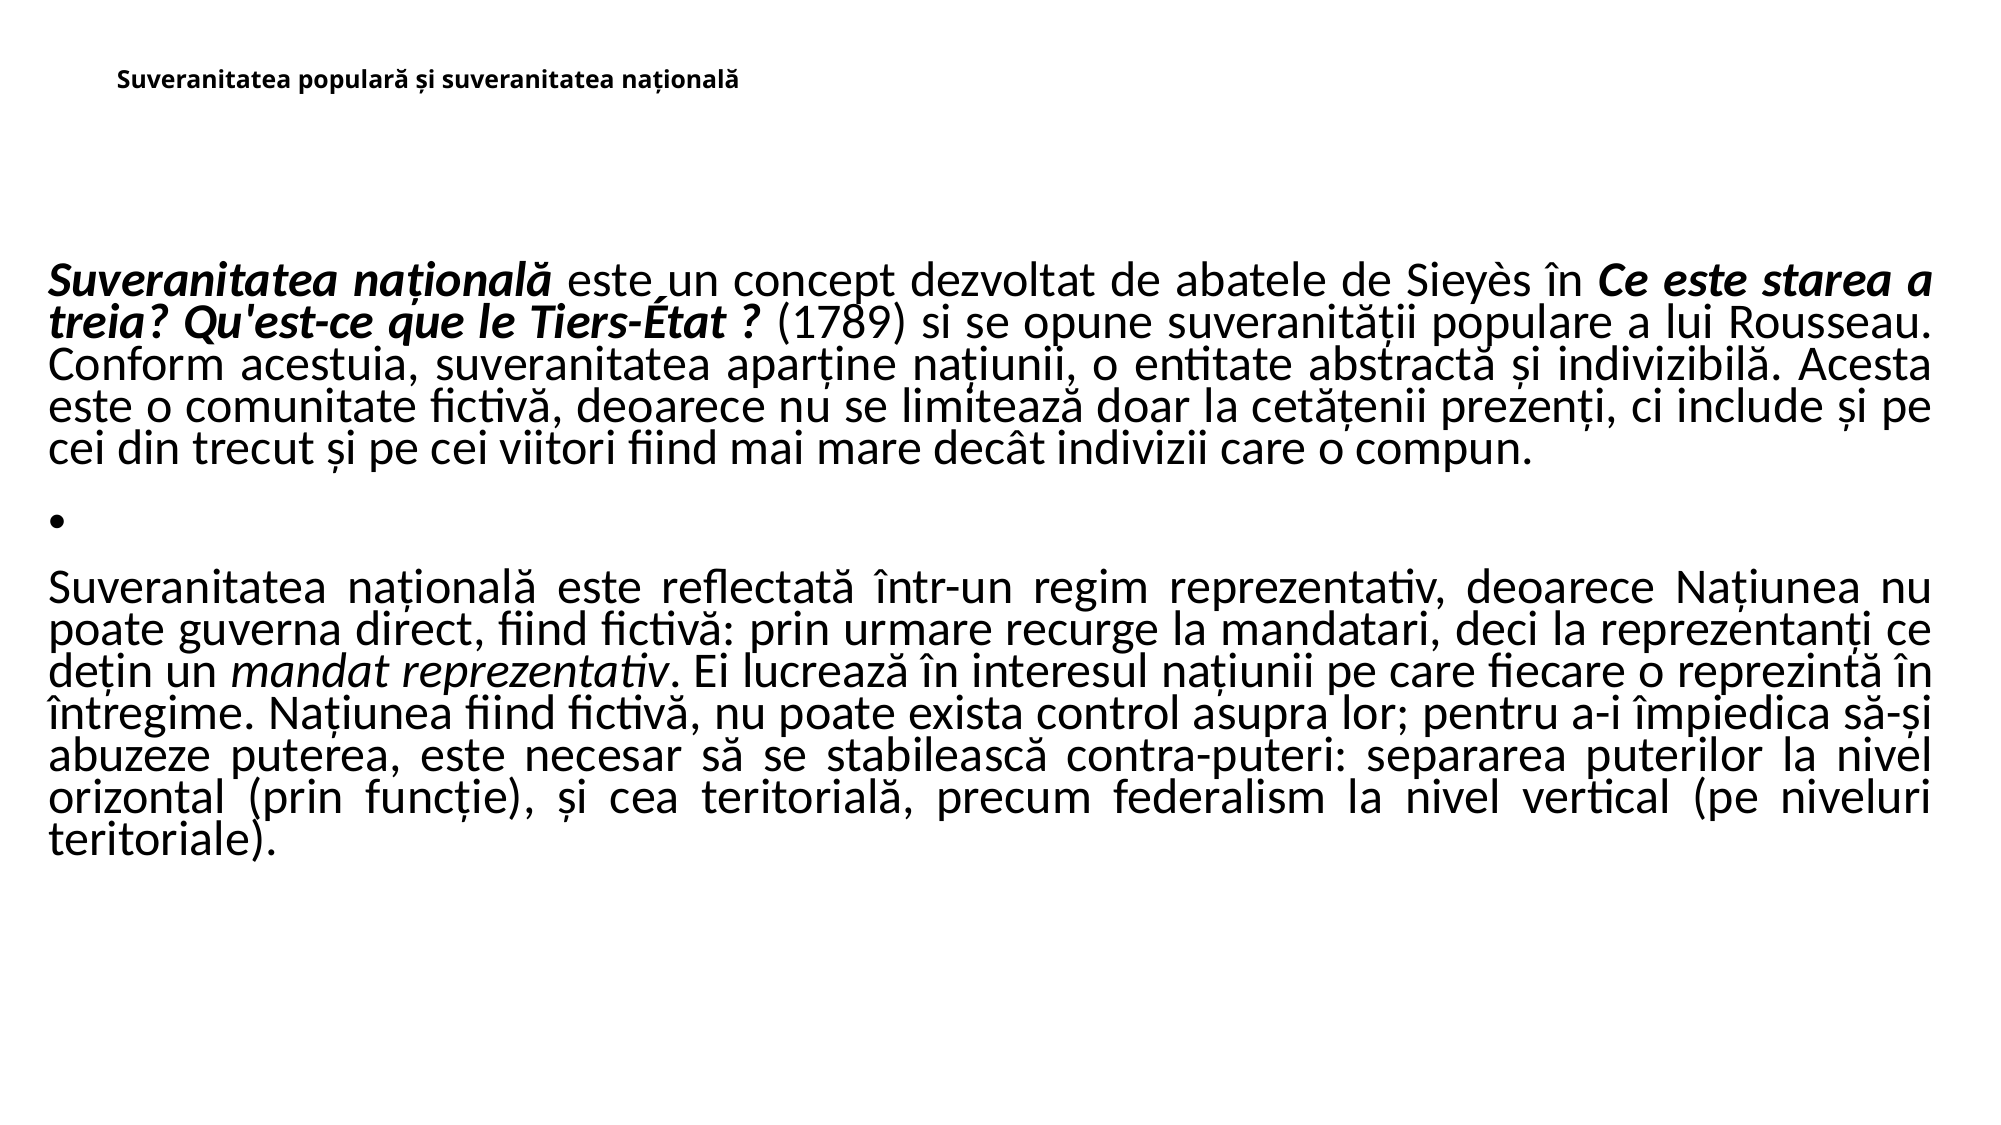

# Suveranitatea populară și suveranitatea națională
Suveranitatea națională este un concept dezvoltat de abatele de Sieyès în Ce este starea a treia? Qu'est-ce que le Tiers-État ? (1789) si se opune suveranității populare a lui Rousseau. Conform acestuia, suveranitatea aparține națiunii, o entitate abstractă și indivizibilă. Acesta este o comunitate fictivă, deoarece nu se limitează doar la cetățenii prezenți, ci include și pe cei din trecut și pe cei viitori fiind mai mare decât indivizii care o compun.
Suveranitatea națională este reflectată într-un regim reprezentativ, deoarece Națiunea nu poate guverna direct, fiind fictivă: prin urmare recurge la mandatari, deci la reprezentanți ce dețin un mandat reprezentativ. Ei lucrează în interesul națiunii pe care fiecare o reprezintă în întregime. Națiunea fiind fictivă, nu poate exista control asupra lor; pentru a-i împiedica să-și abuzeze puterea, este necesar să se stabilească contra-puteri: separarea puterilor la nivel orizontal (prin funcție), și cea teritorială, precum federalism la nivel vertical (pe niveluri teritoriale).